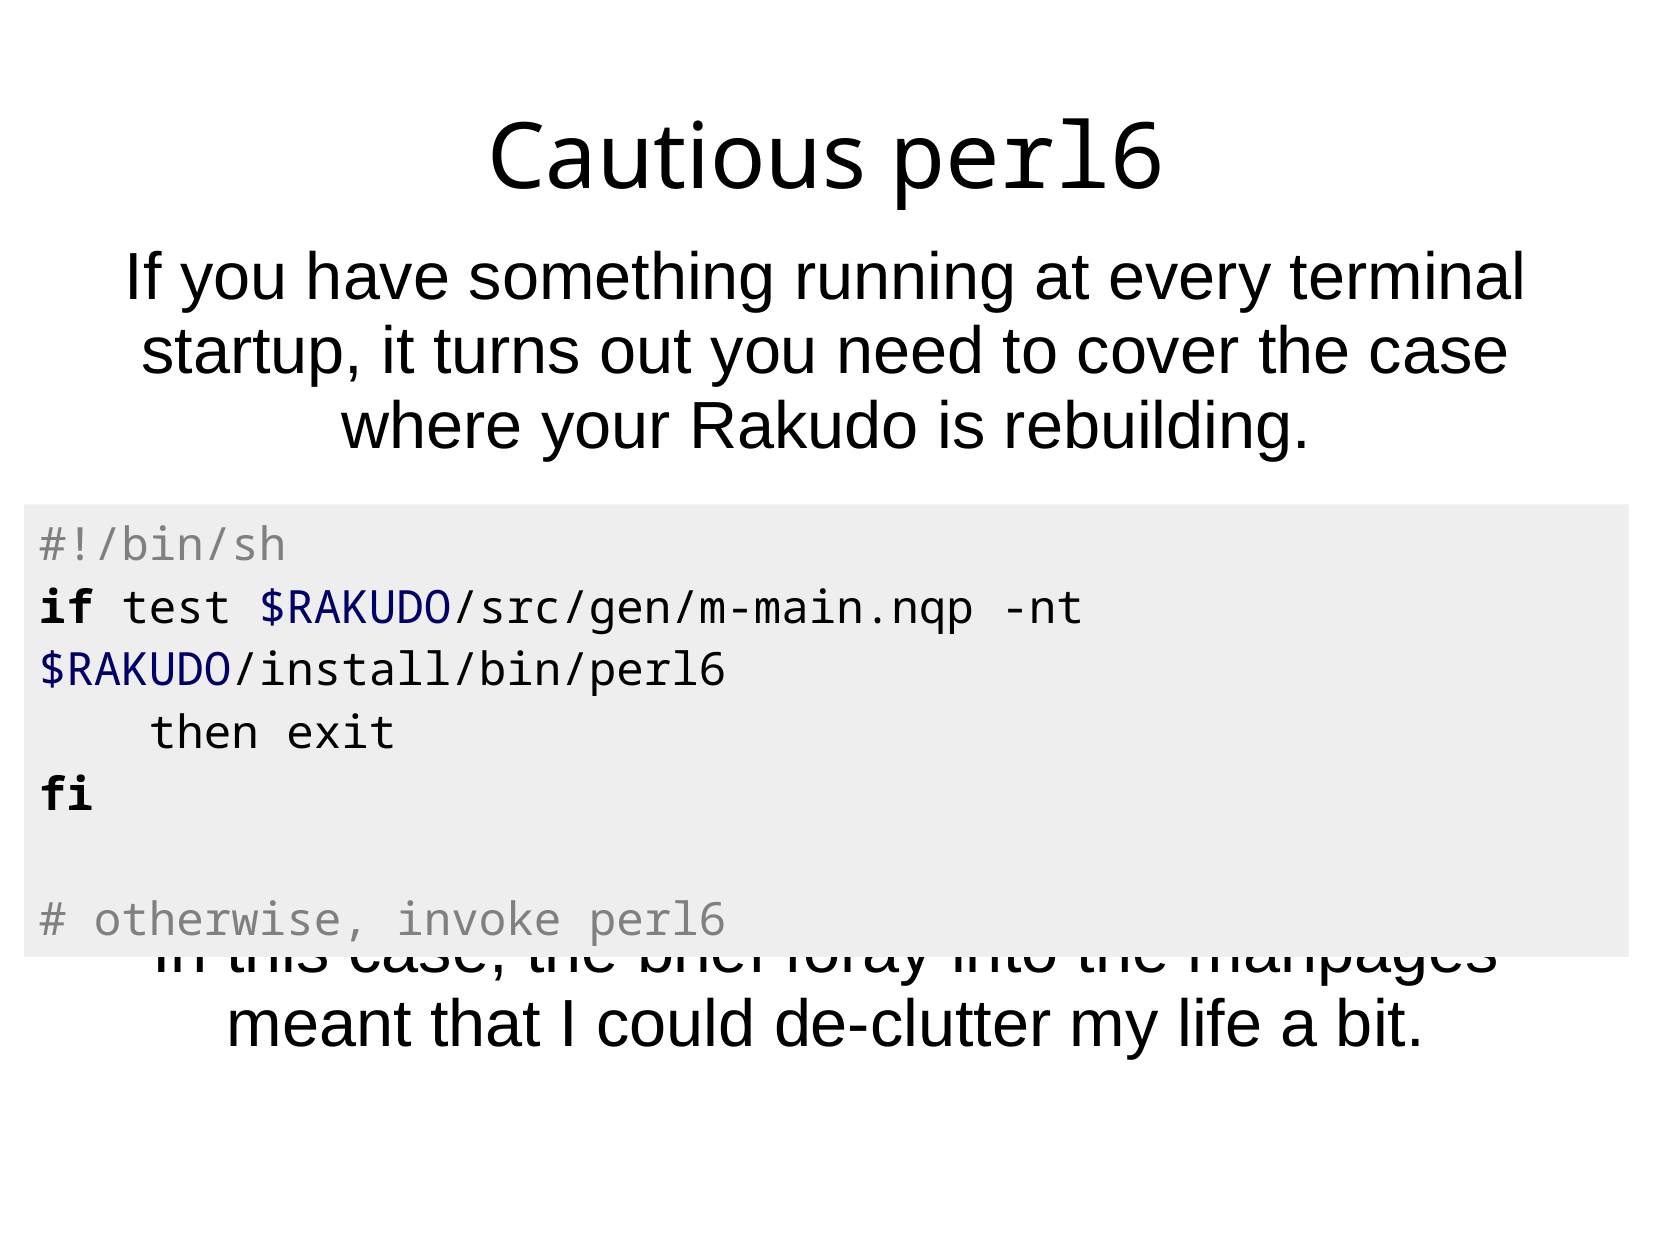

# Cautious perl6
If you have something running at every terminal startup, it turns out you need to cover the case where your Rakudo is rebuilding.
I learn shell/bash on a strictly need-to-know basis. In this case, the brief foray into the manpages meant that I could de-clutter my life a bit.
#!/bin/sh
if test $RAKUDO/src/gen/m-main.nqp -nt $RAKUDO/install/bin/perl6
 then exit
fi
# otherwise, invoke perl6